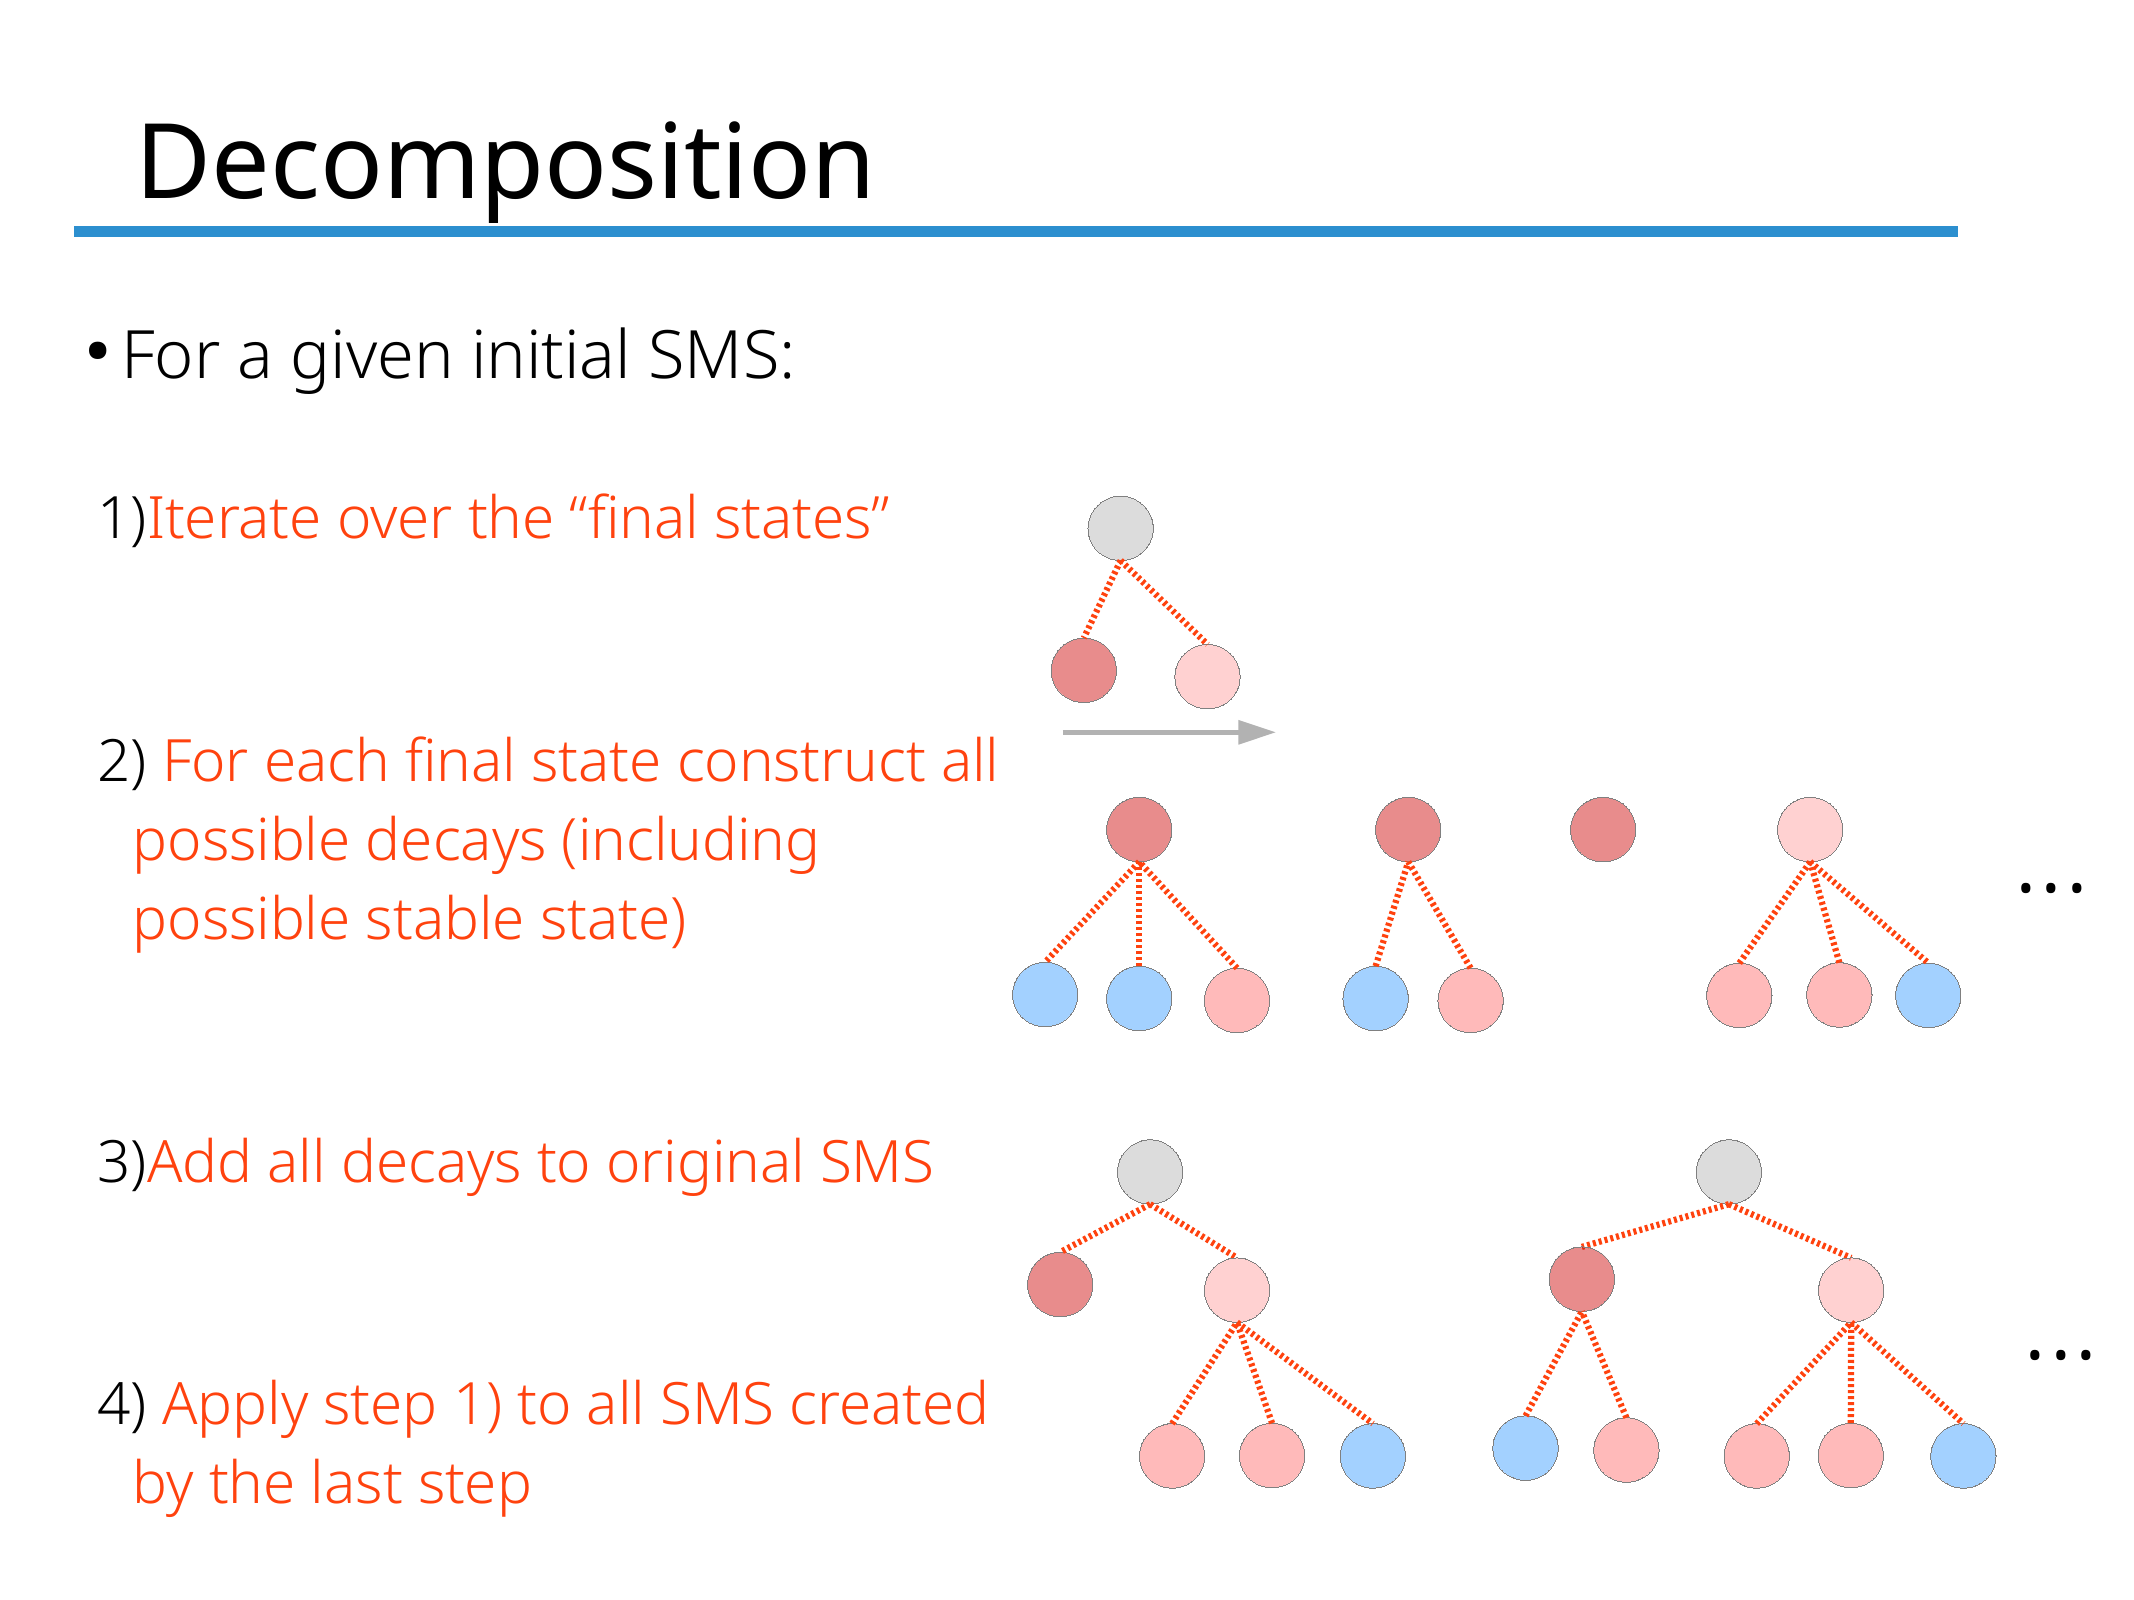

Decomposition
For a given initial SMS:
Iterate over the “final states”
 For each final state construct all possible decays (including possible stable state)
Add all decays to original SMS
 Apply step 1) to all SMS created by the last step
...
...